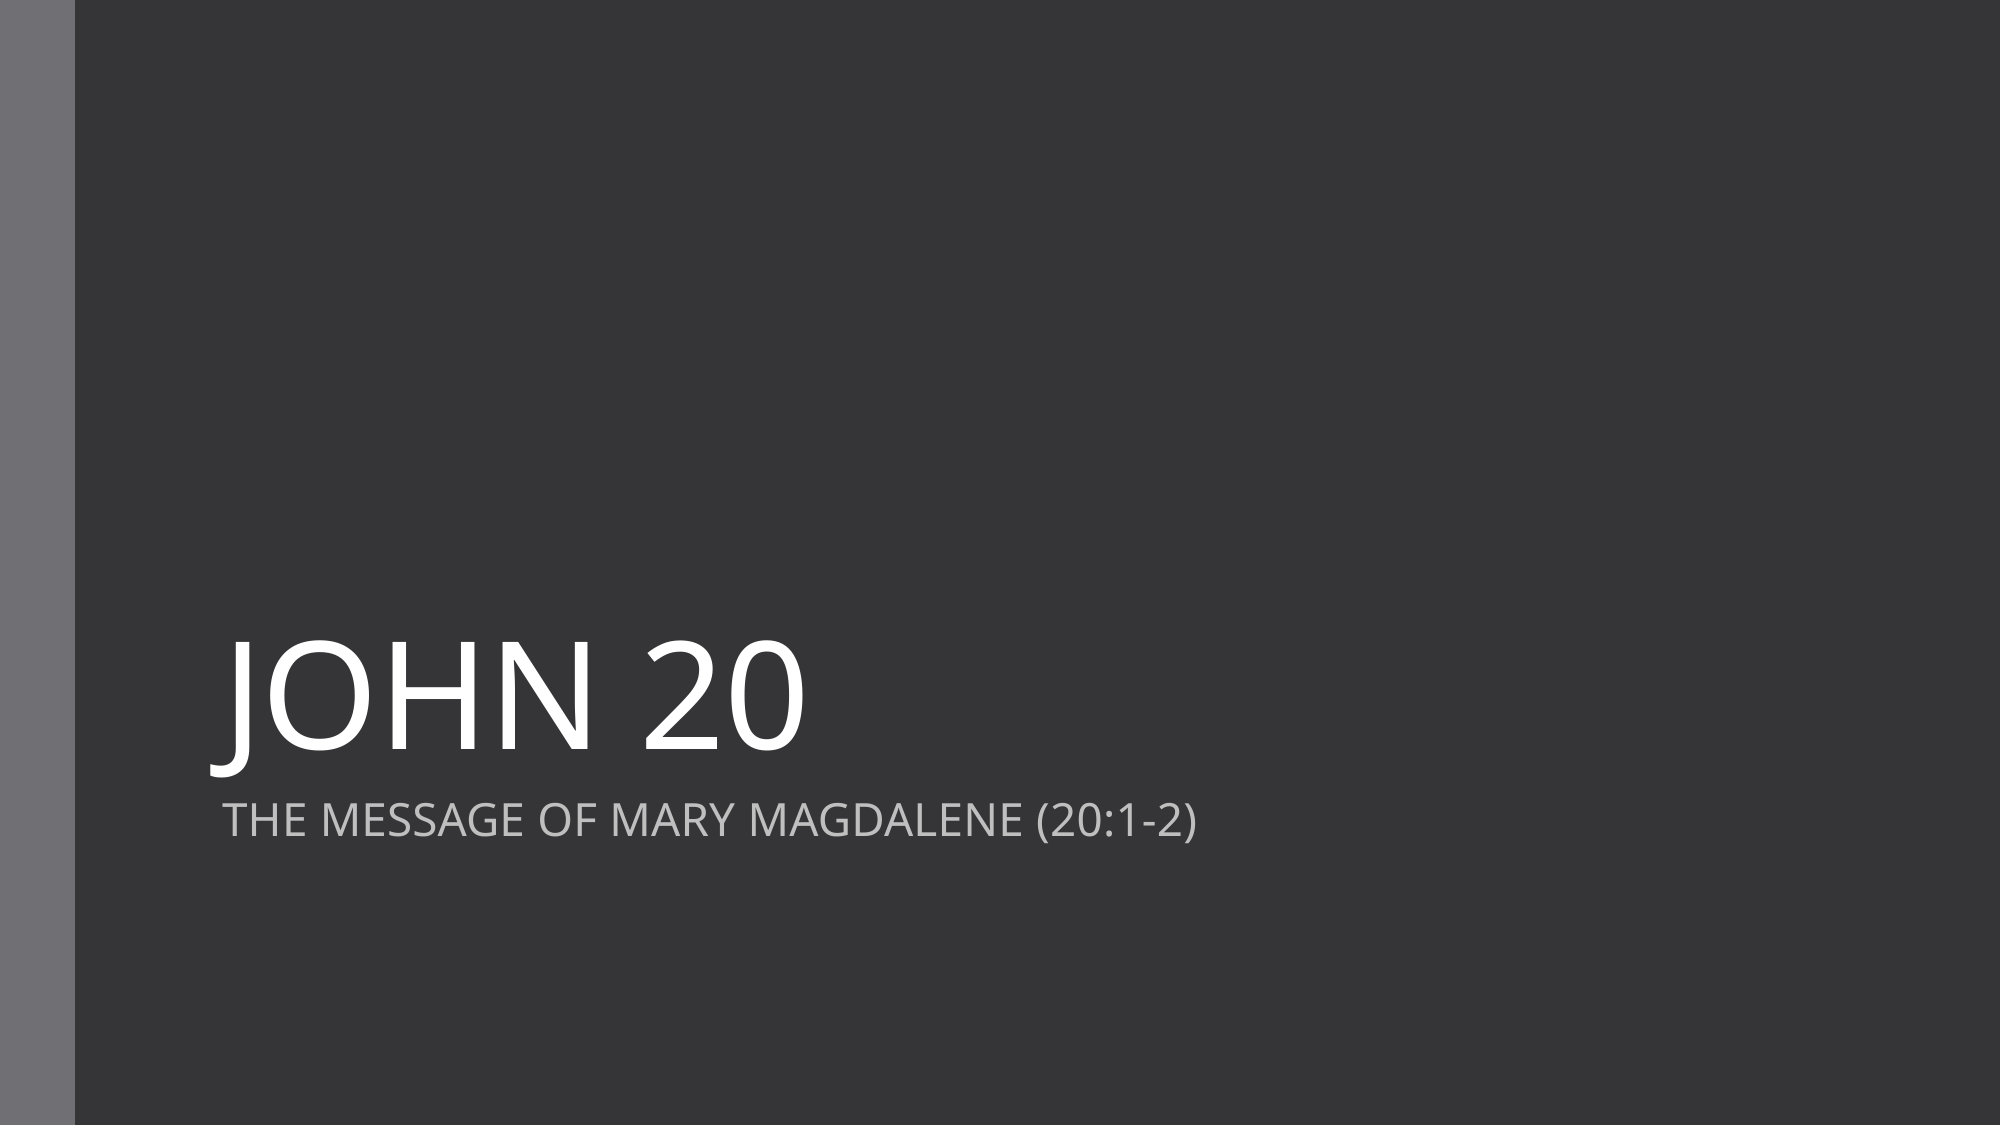

# JOHN 20
THE MESSAGE OF MARY MAGDALENE (20:1-2)